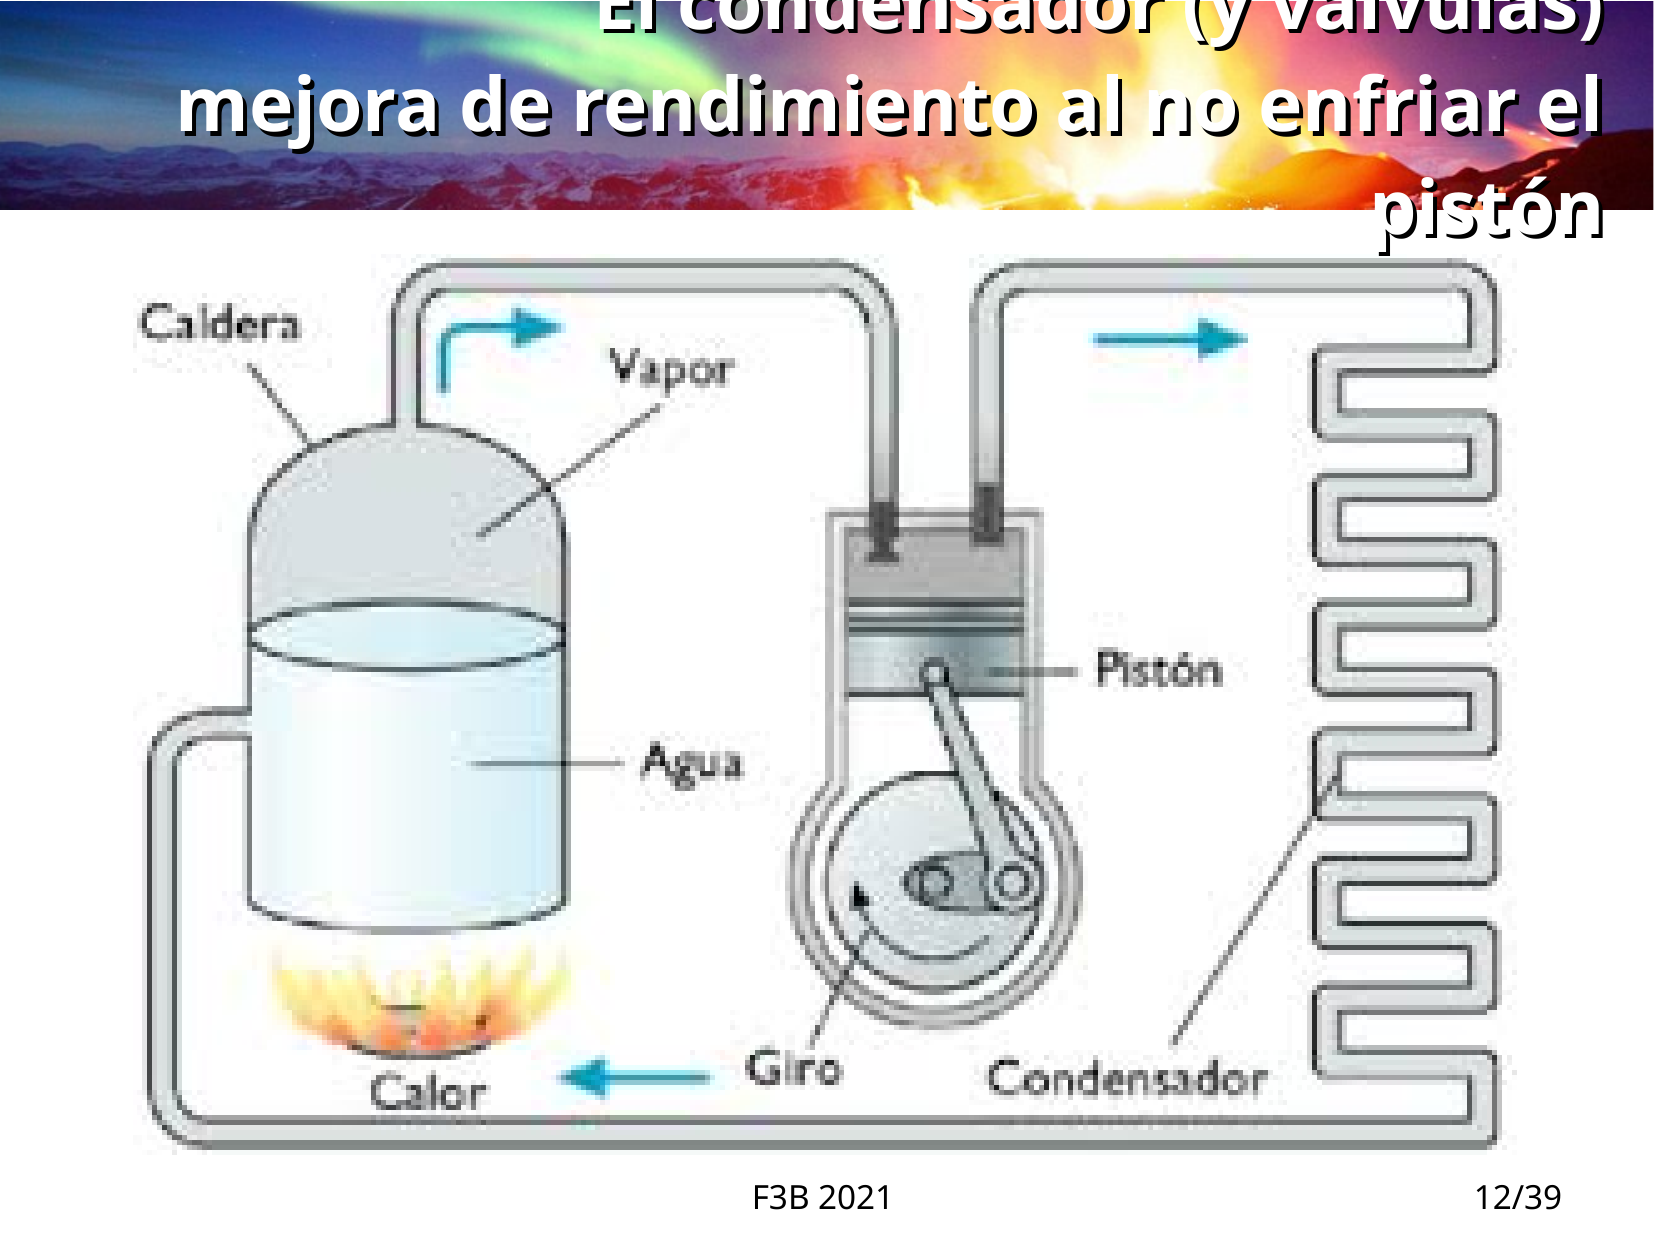

# El condensador (y válvulas) mejora de rendimiento al no enfriar el pistón
F3B 2021
12